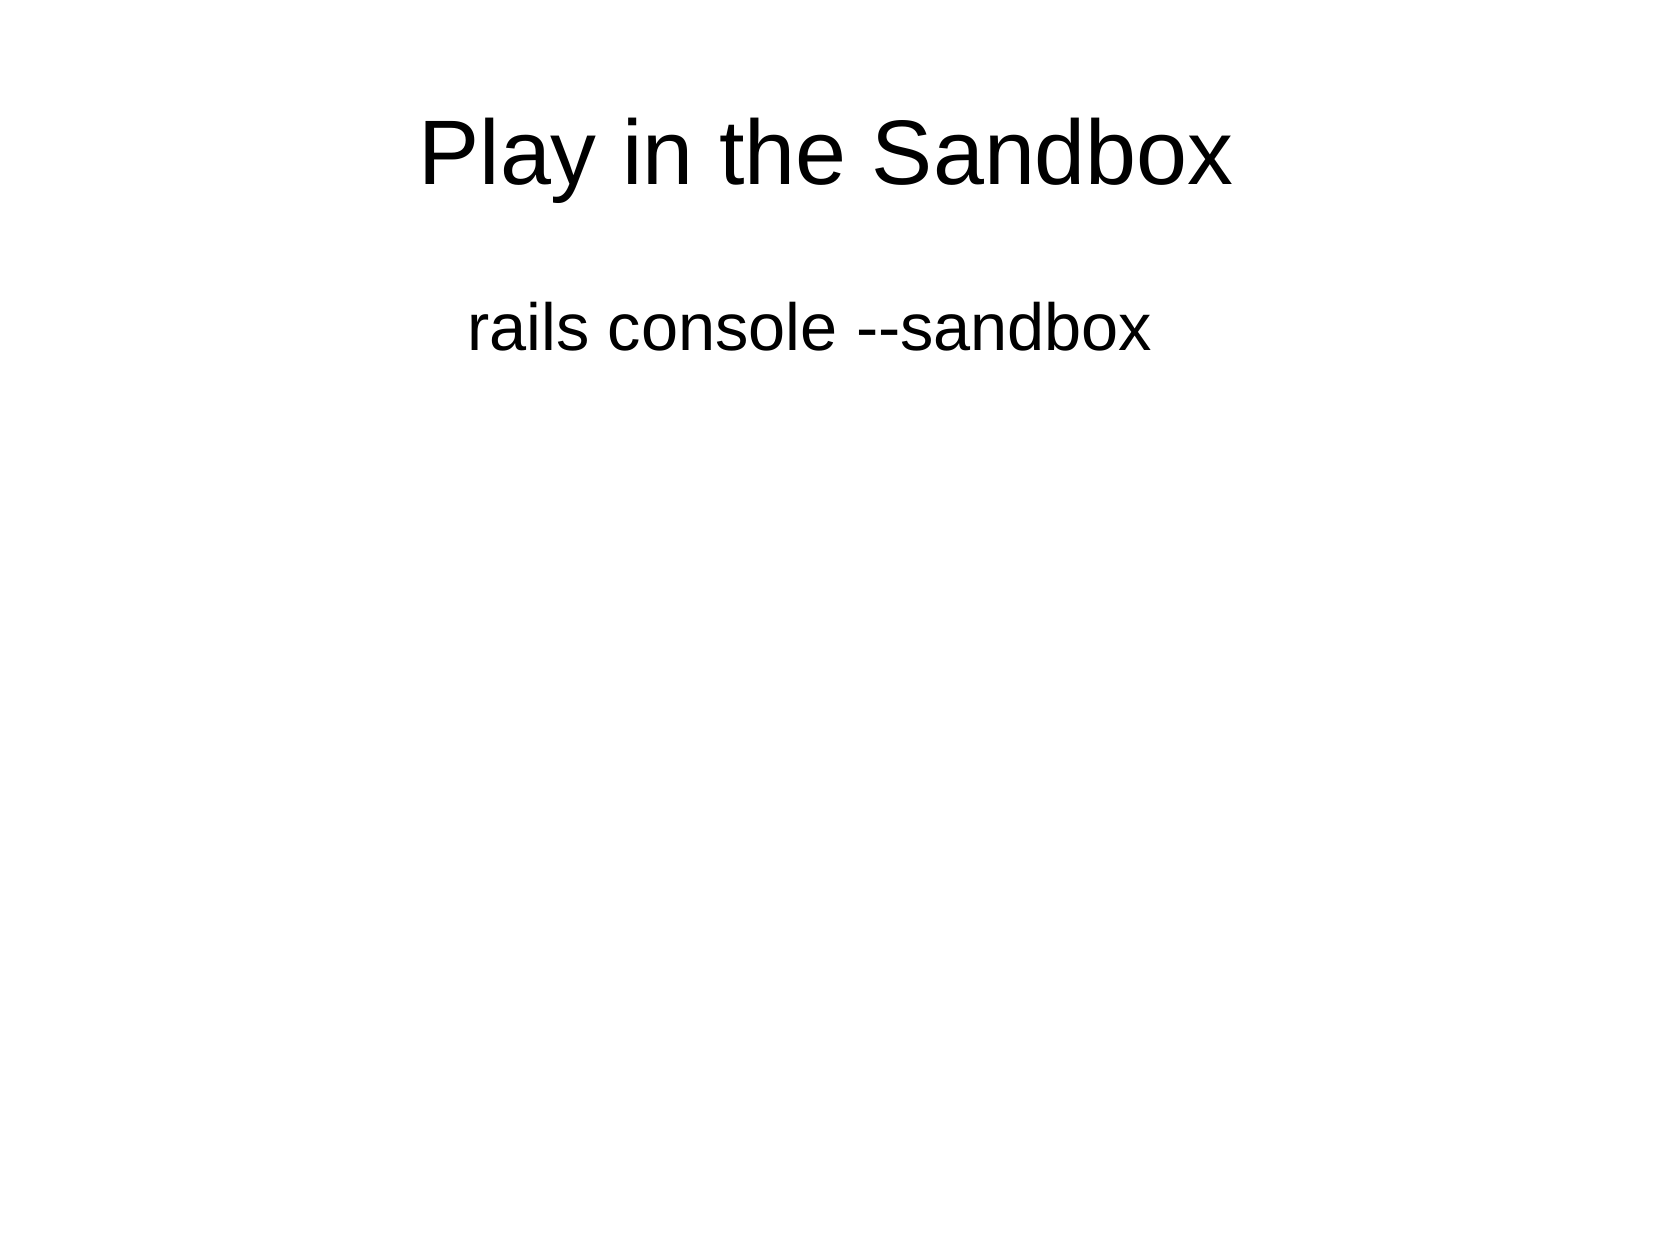

# Play in the Sandbox
rails console --sandbox